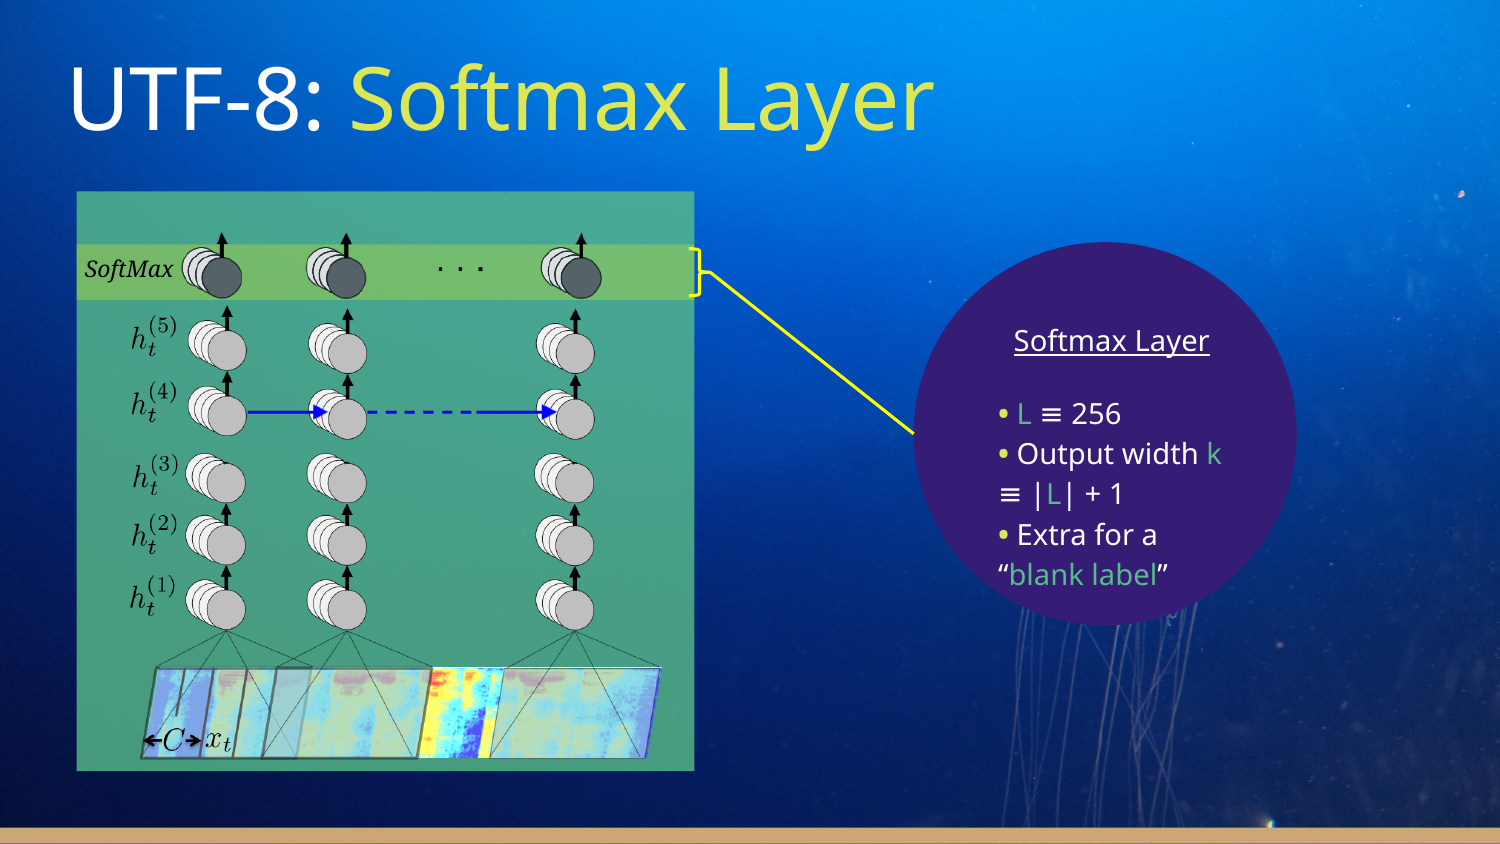

# UTF-8: Softmax Layer
SoftMax
Softmax Layer
• L ≡ 256
• Output width k ≡ |L| + 1
• Extra for a “blank label”